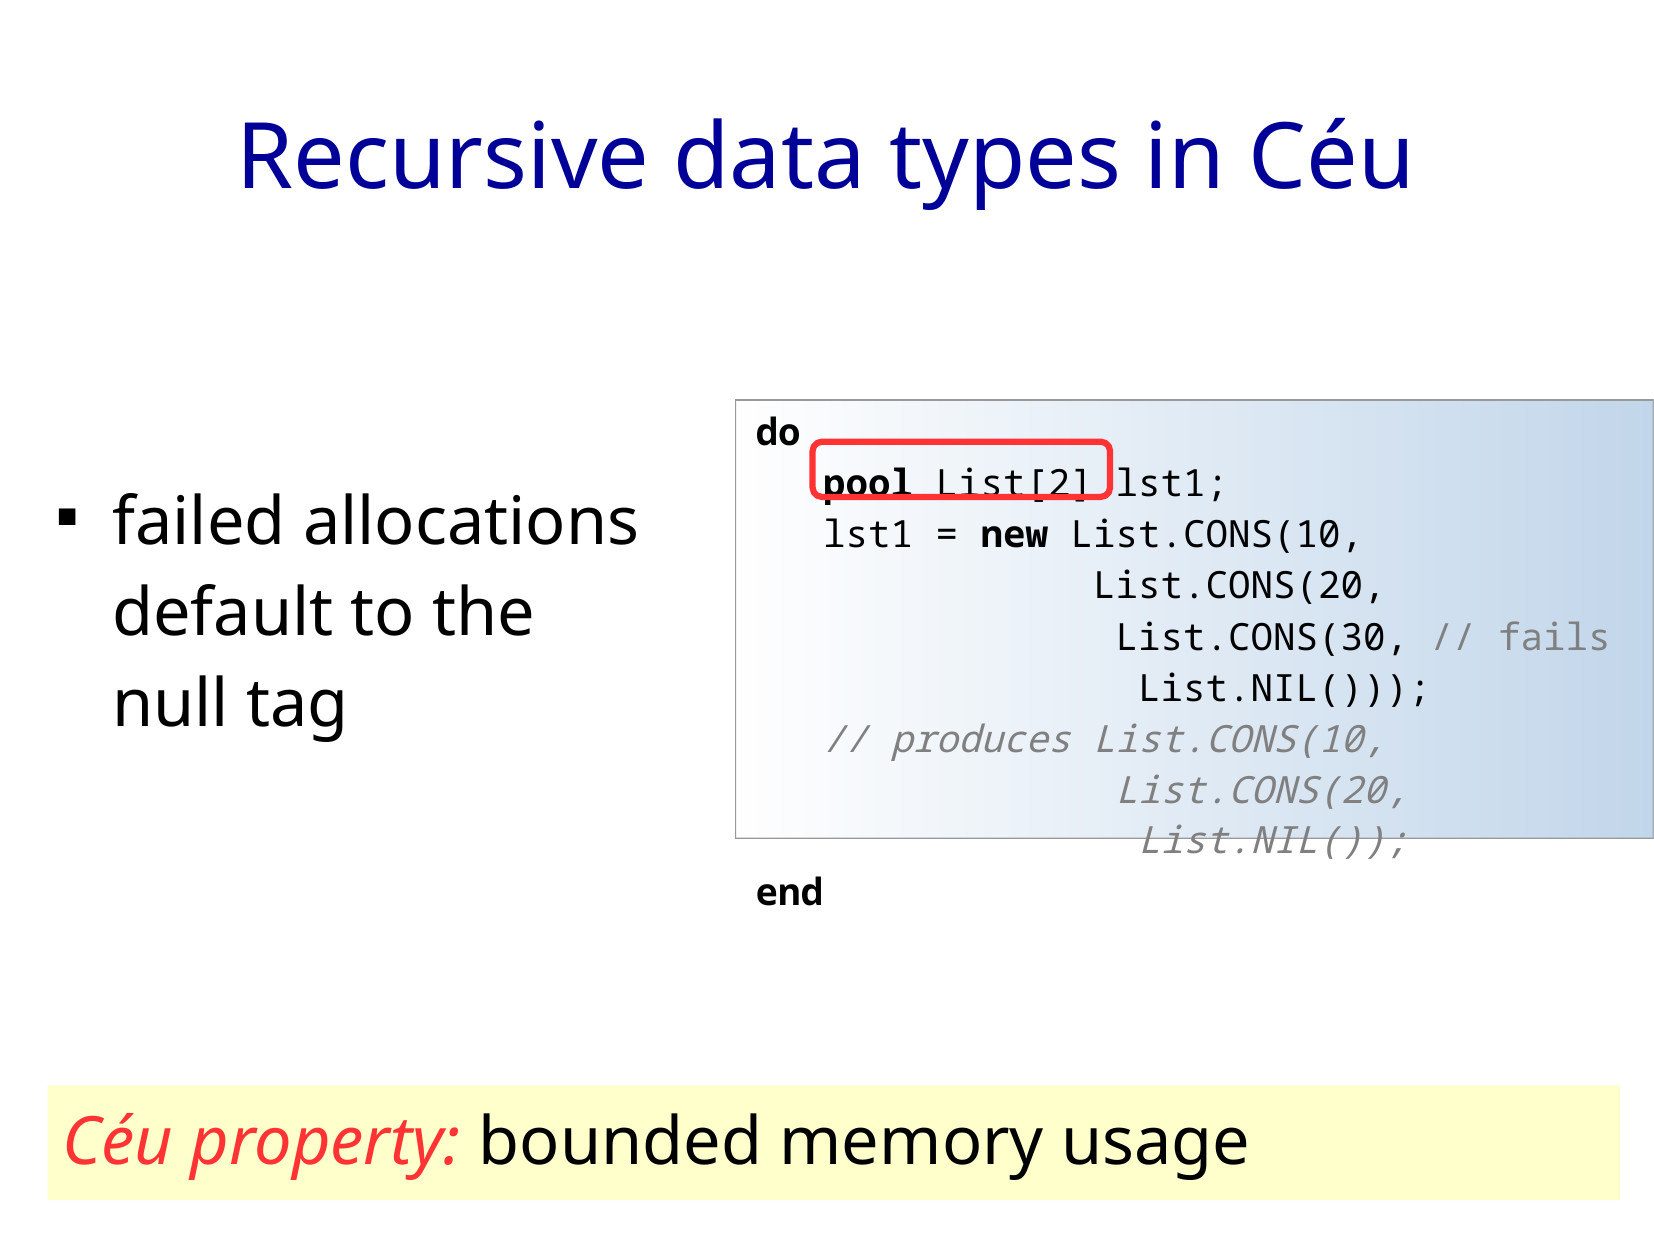

# Recursive data types in Céu
do
 pool List[2] lst1;
 lst1 = new List.CONS(10,
 List.CONS(20,
 List.CONS(30, // fails
 List.NIL()));
 // produces List.CONS(10,
 List.CONS(20,
 List.NIL());
end
failed allocations
default to the
null tag
Céu property: bounded memory usage